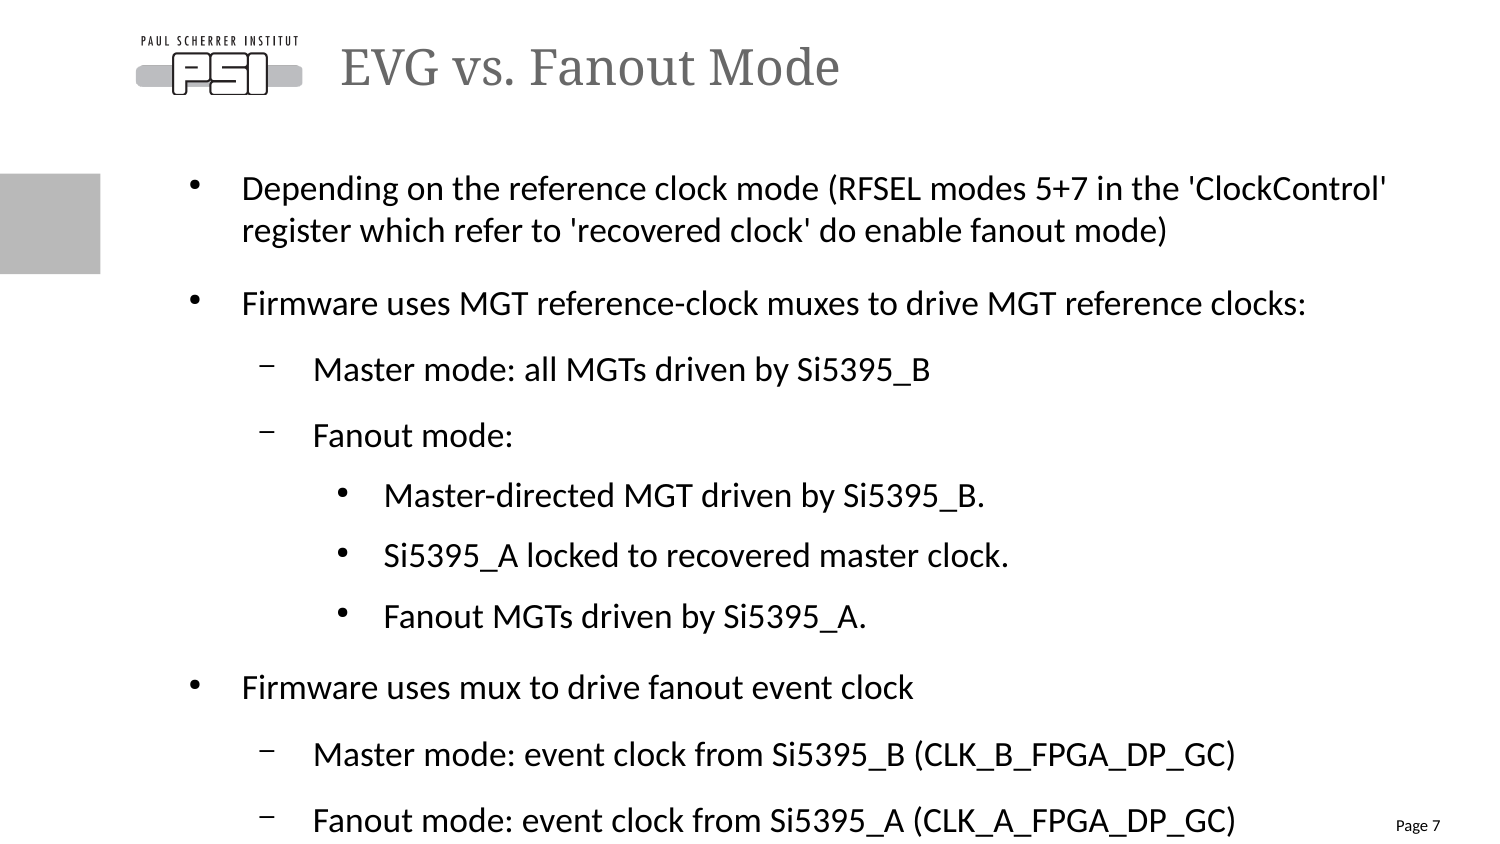

EVG vs. Fanout Mode
# Depending on the reference clock mode (RFSEL modes 5+7 in the 'ClockControl' register which refer to 'recovered clock' do enable fanout mode)
Firmware uses MGT reference-clock muxes to drive MGT reference clocks:
Master mode: all MGTs driven by Si5395_B
Fanout mode:
Master-directed MGT driven by Si5395_B.
Si5395_A locked to recovered master clock.
Fanout MGTs driven by Si5395_A.
Firmware uses mux to drive fanout event clock
Master mode: event clock from Si5395_B (CLK_B_FPGA_DP_GC)
Fanout mode: event clock from Si5395_A (CLK_A_FPGA_DP_GC)
Page